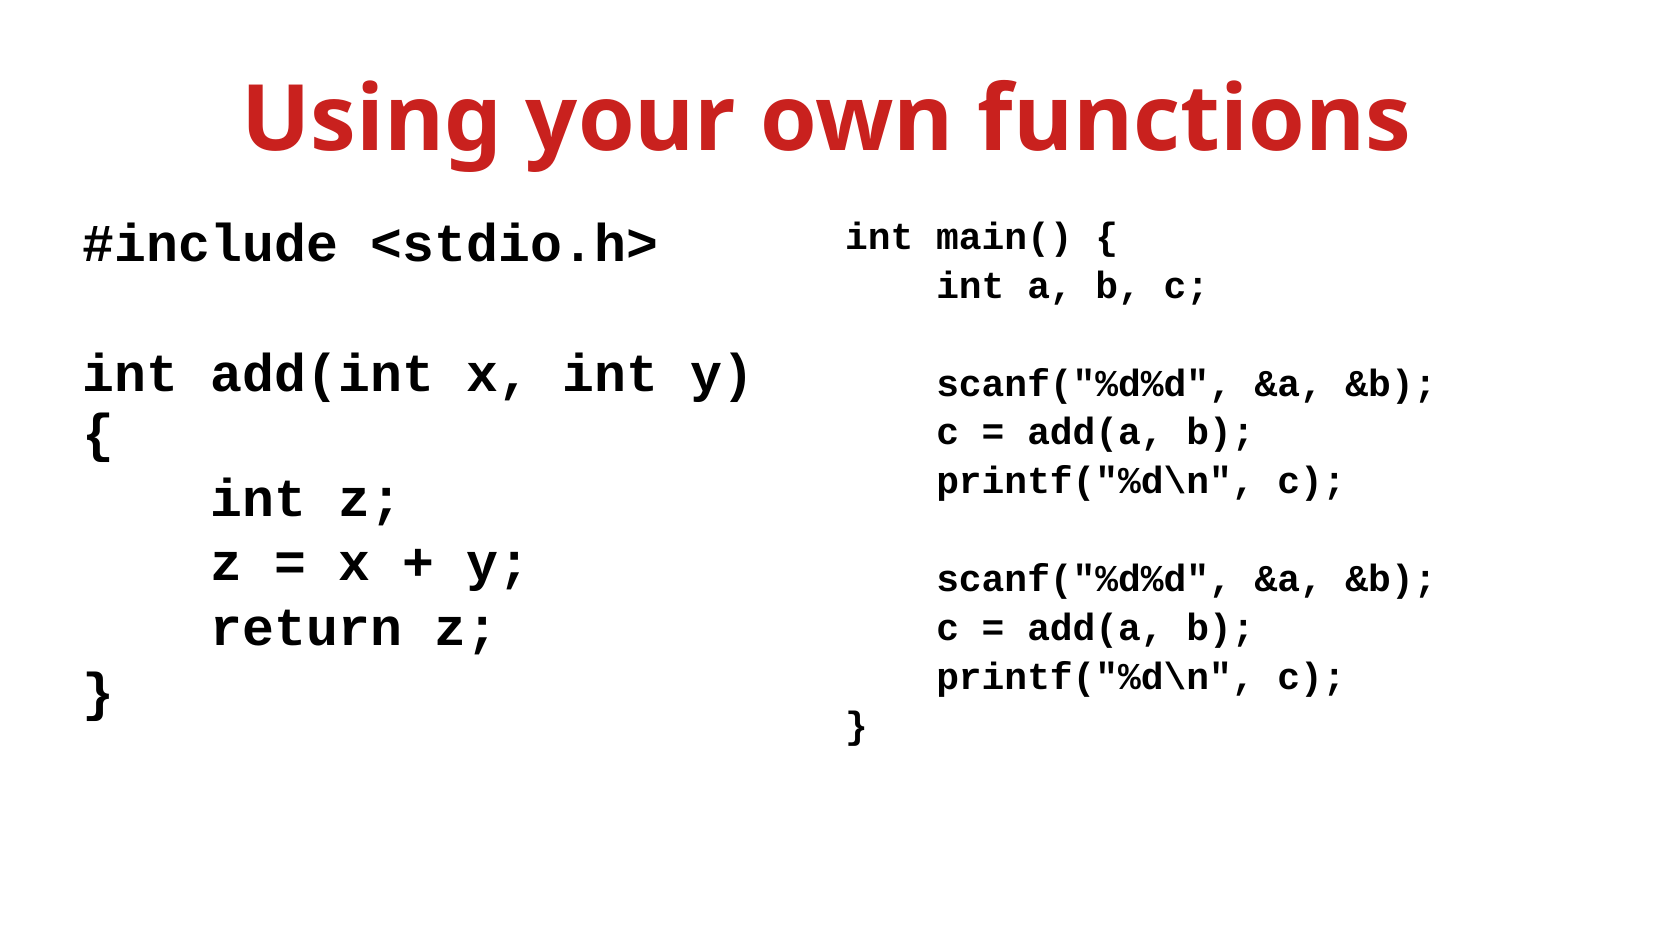

# Using your own functions
#include <stdio.h>
int add(int x, int y) {
 int z;
 z = x + y;
 return z;
}
int main() {
 int a, b, c;
 scanf("%d%d", &a, &b);
 c = add(a, b);
 printf("%d\n", c);
 scanf("%d%d", &a, &b);
 c = add(a, b);
 printf("%d\n", c);
}